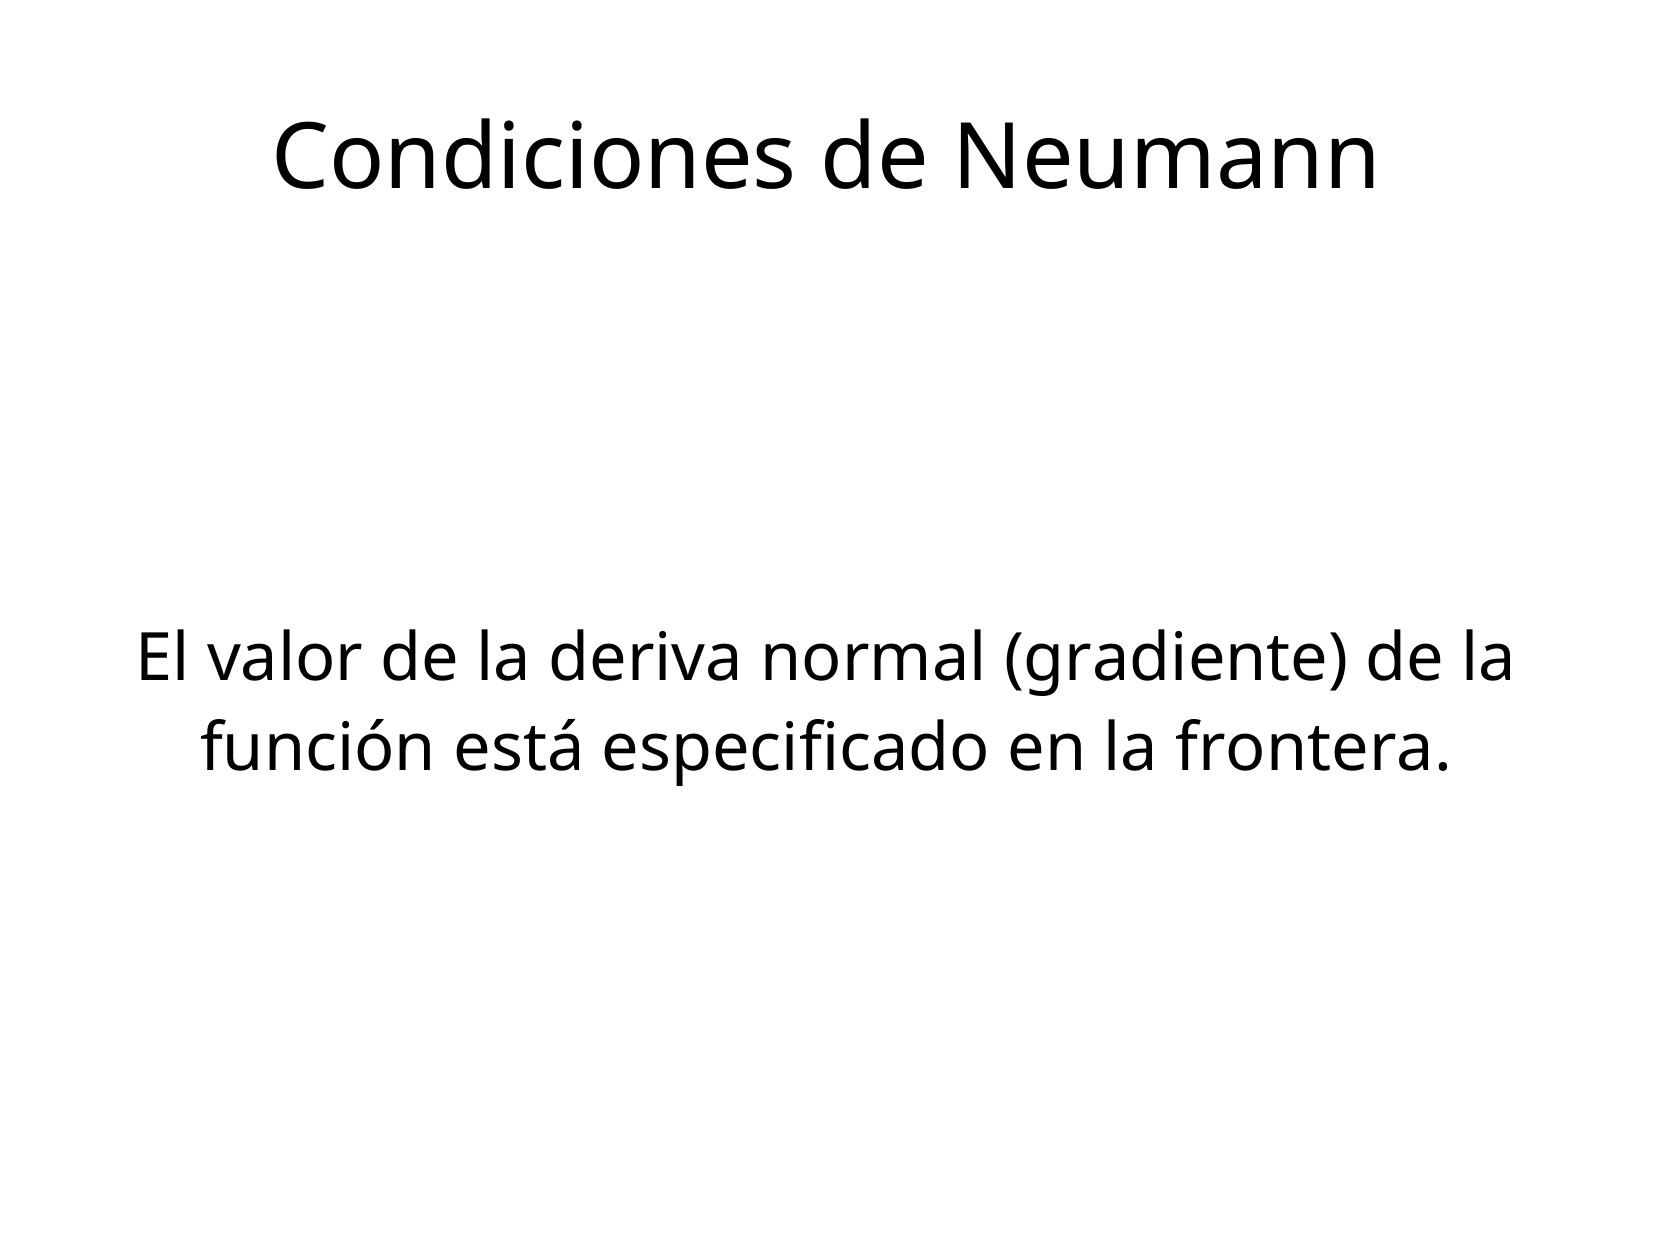

# Condiciones de Neumann
El valor de la deriva normal (gradiente) de la función está especificado en la frontera.